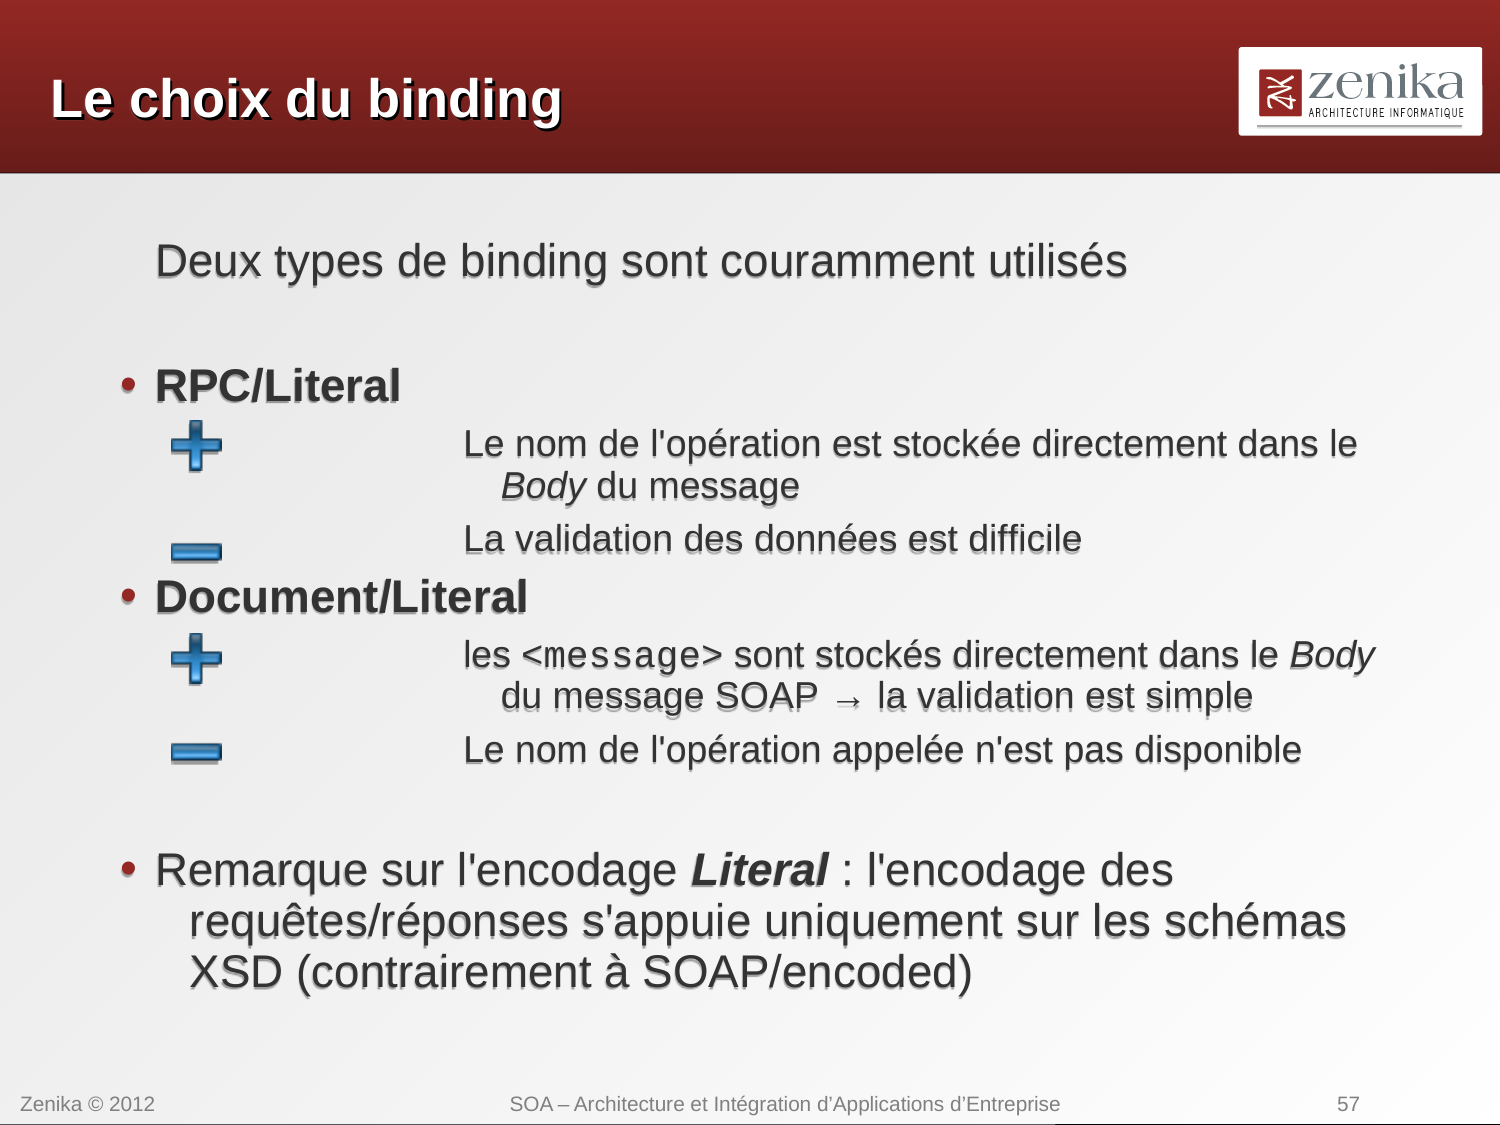

# Le choix du binding
Deux types de binding sont couramment utilisés
RPC/Literal
Le nom de l'opération est stockée directement dans le Body du message
La validation des données est difficile
Document/Literal
les <message> sont stockés directement dans le Body du message SOAP → la validation est simple
Le nom de l'opération appelée n'est pas disponible
Remarque sur l'encodage Literal : l'encodage des requêtes/réponses s'appuie uniquement sur les schémas XSD (contrairement à SOAP/encoded)